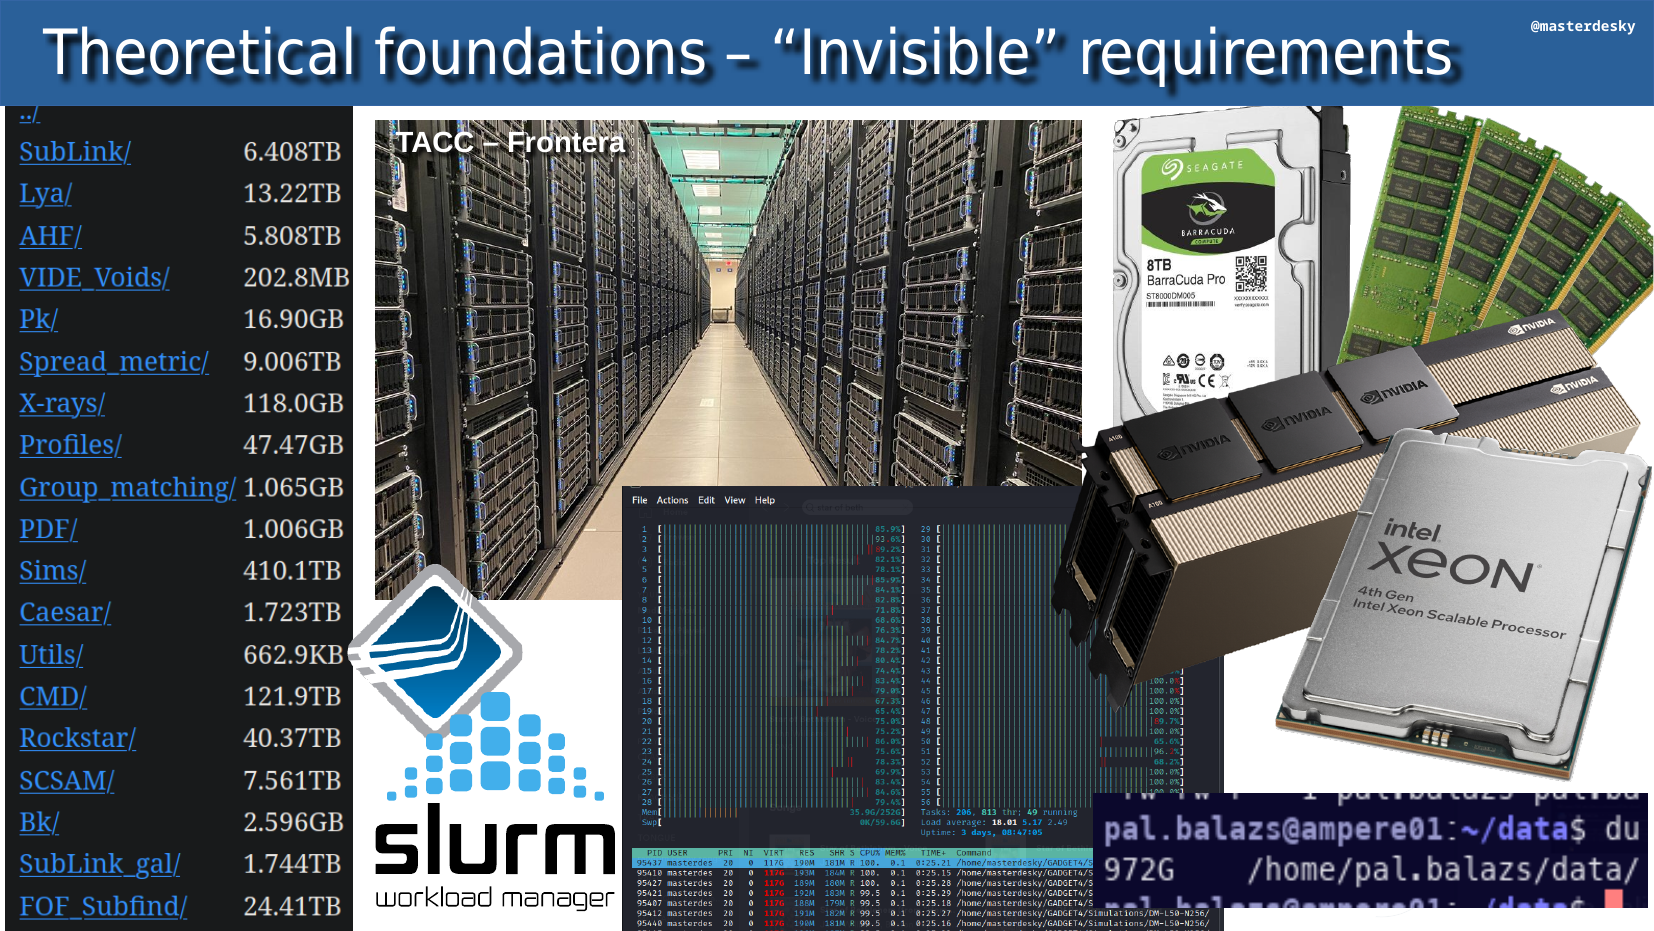

# Theoretical foundations – “Invisible” requirements
@masterdesky
TACC – Frontera